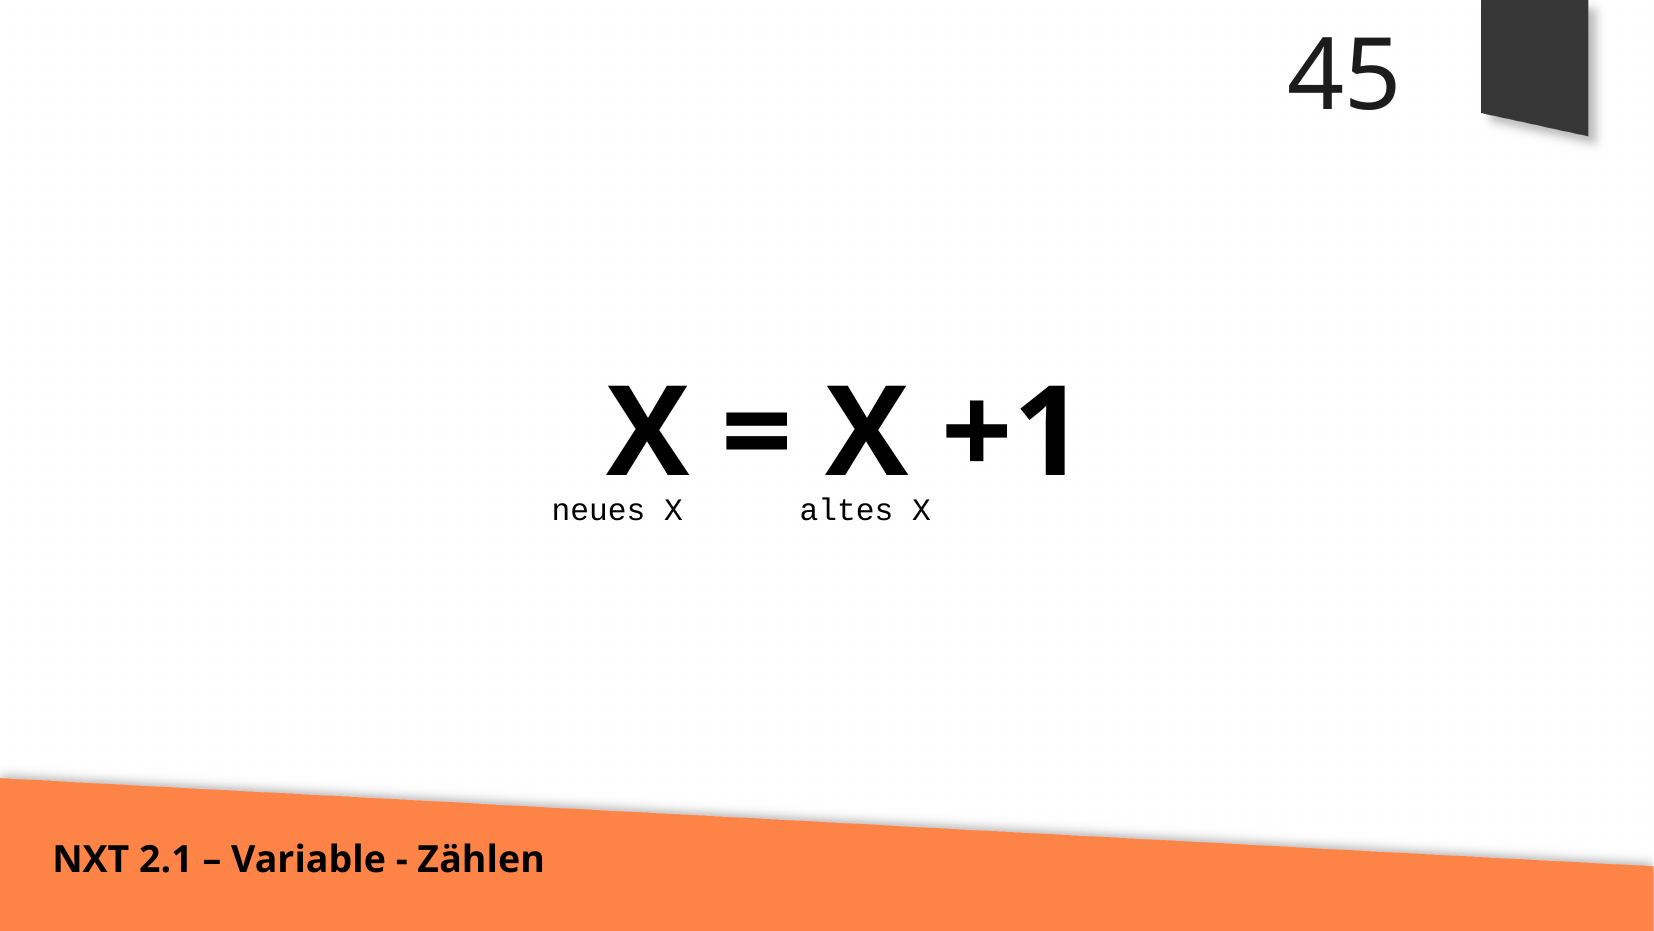

# X = X +1
neues X
altes X
NXT 2.1 – Variable - Zählen